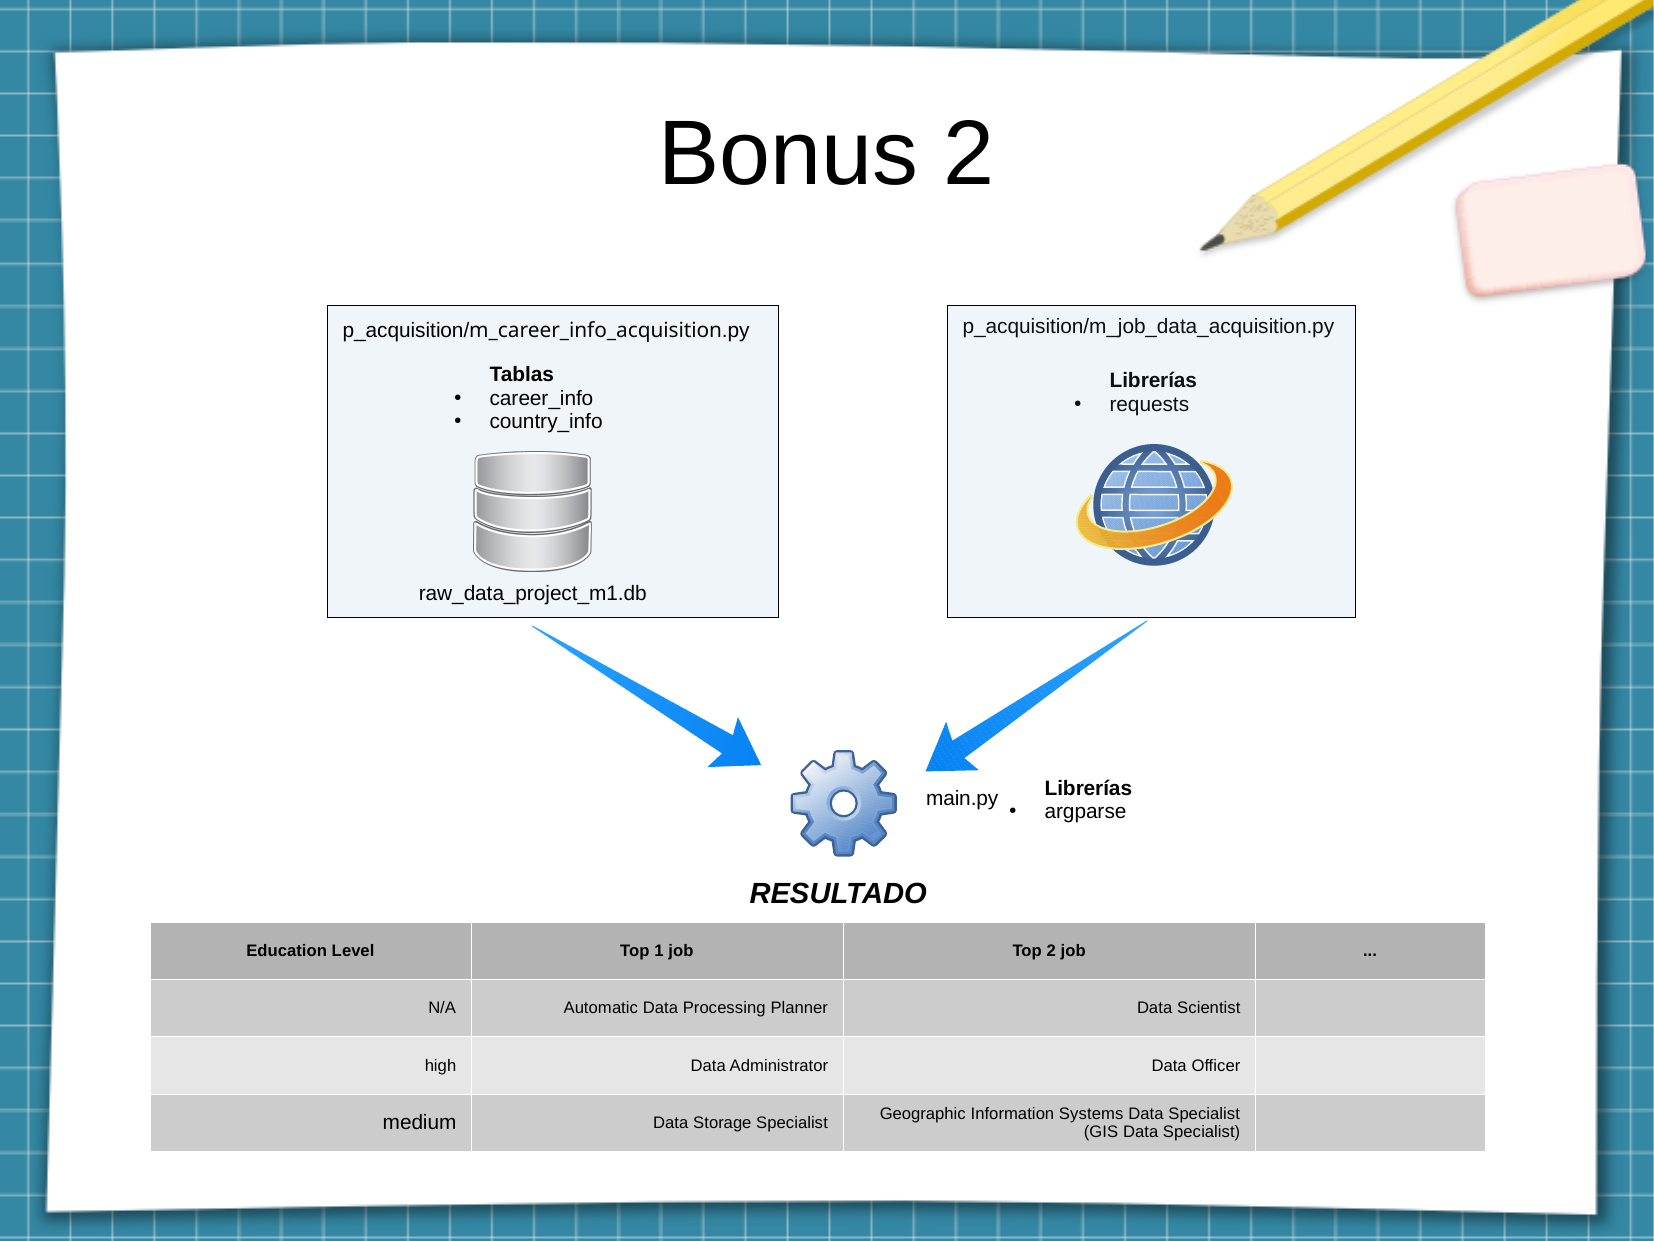

# Bonus 2
p_acquisition/m_job_data_acquisition.py
p_acquisition/m_career_info_acquisition.py
Tablas
career_info
country_info
Librerías
requests
raw_data_project_m1.db
Librerías
argparse
main.py
RESULTADO
| Education Level | Top 1 job | Top 2 job | ... |
| --- | --- | --- | --- |
| N/A | Automatic Data Processing Planner | Data Scientist | |
| high | Data Administrator | Data Officer | |
| medium | Data Storage Specialist | Geographic Information Systems Data Specialist (GIS Data Specialist) | |